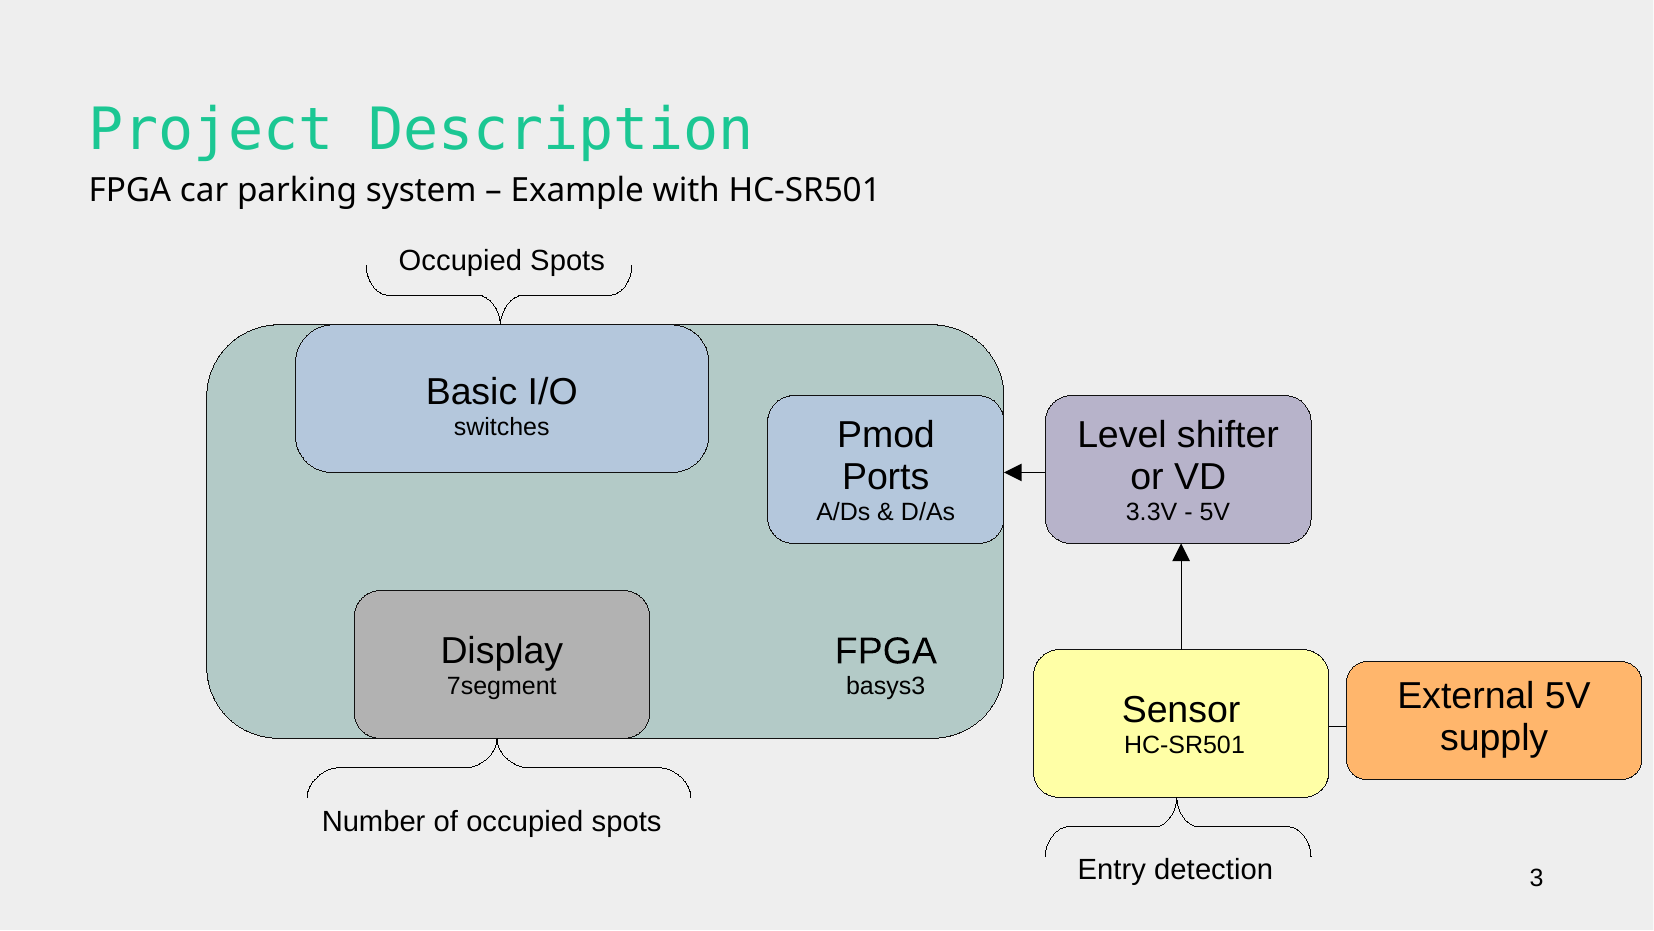

# Project Description
FPGA car parking system – Example with HC-SR501
Occupied Spots
Basic I/O
switches
Pmod Ports
A/Ds & D/As
Level shifter or VD
3.3V - 5V
Display
7segment
FPGA
basys3
Sensor
 HC-SR501
External 5V supply
Number of occupied spots
Entry detection